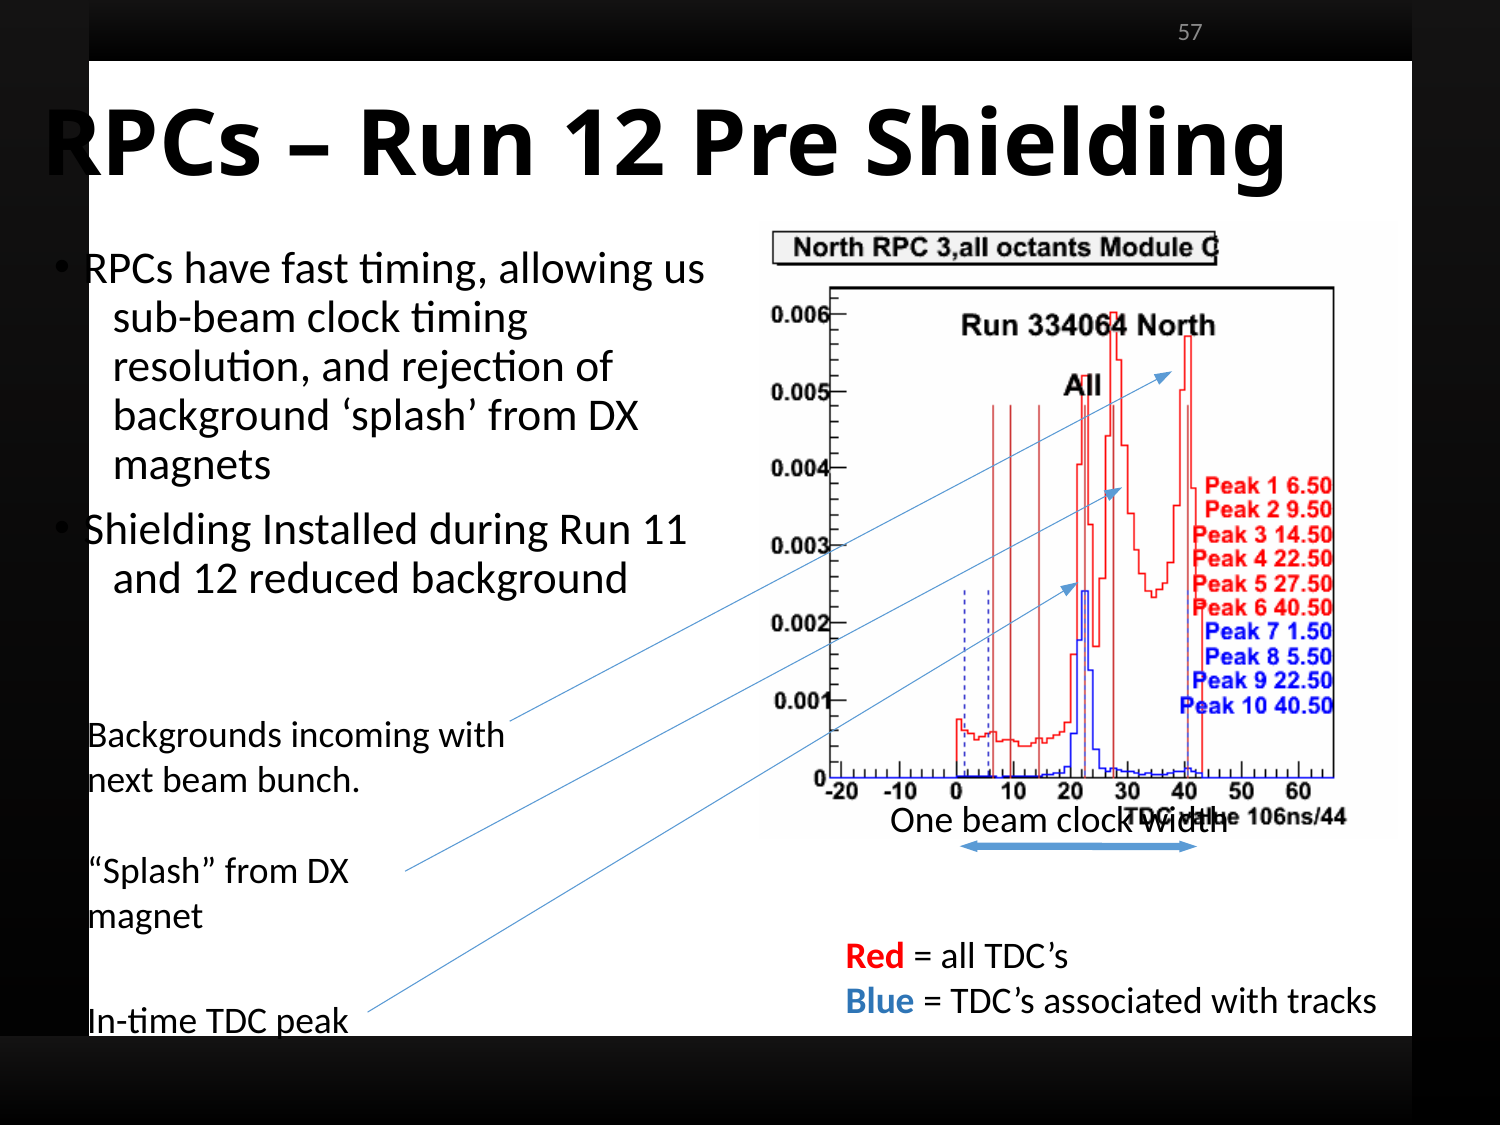

57
# RPCs – Run 12 Pre Shielding
RPCs have fast timing, allowing us sub-beam clock timing resolution, and rejection of background ‘splash’ from DX magnets
Shielding Installed during Run 11 and 12 reduced background
Backgrounds incoming with
next beam bunch.
One beam clock width
“Splash” from DX
magnet
Red = all TDC’s
Blue = TDC’s associated with tracks
In-time TDC peak